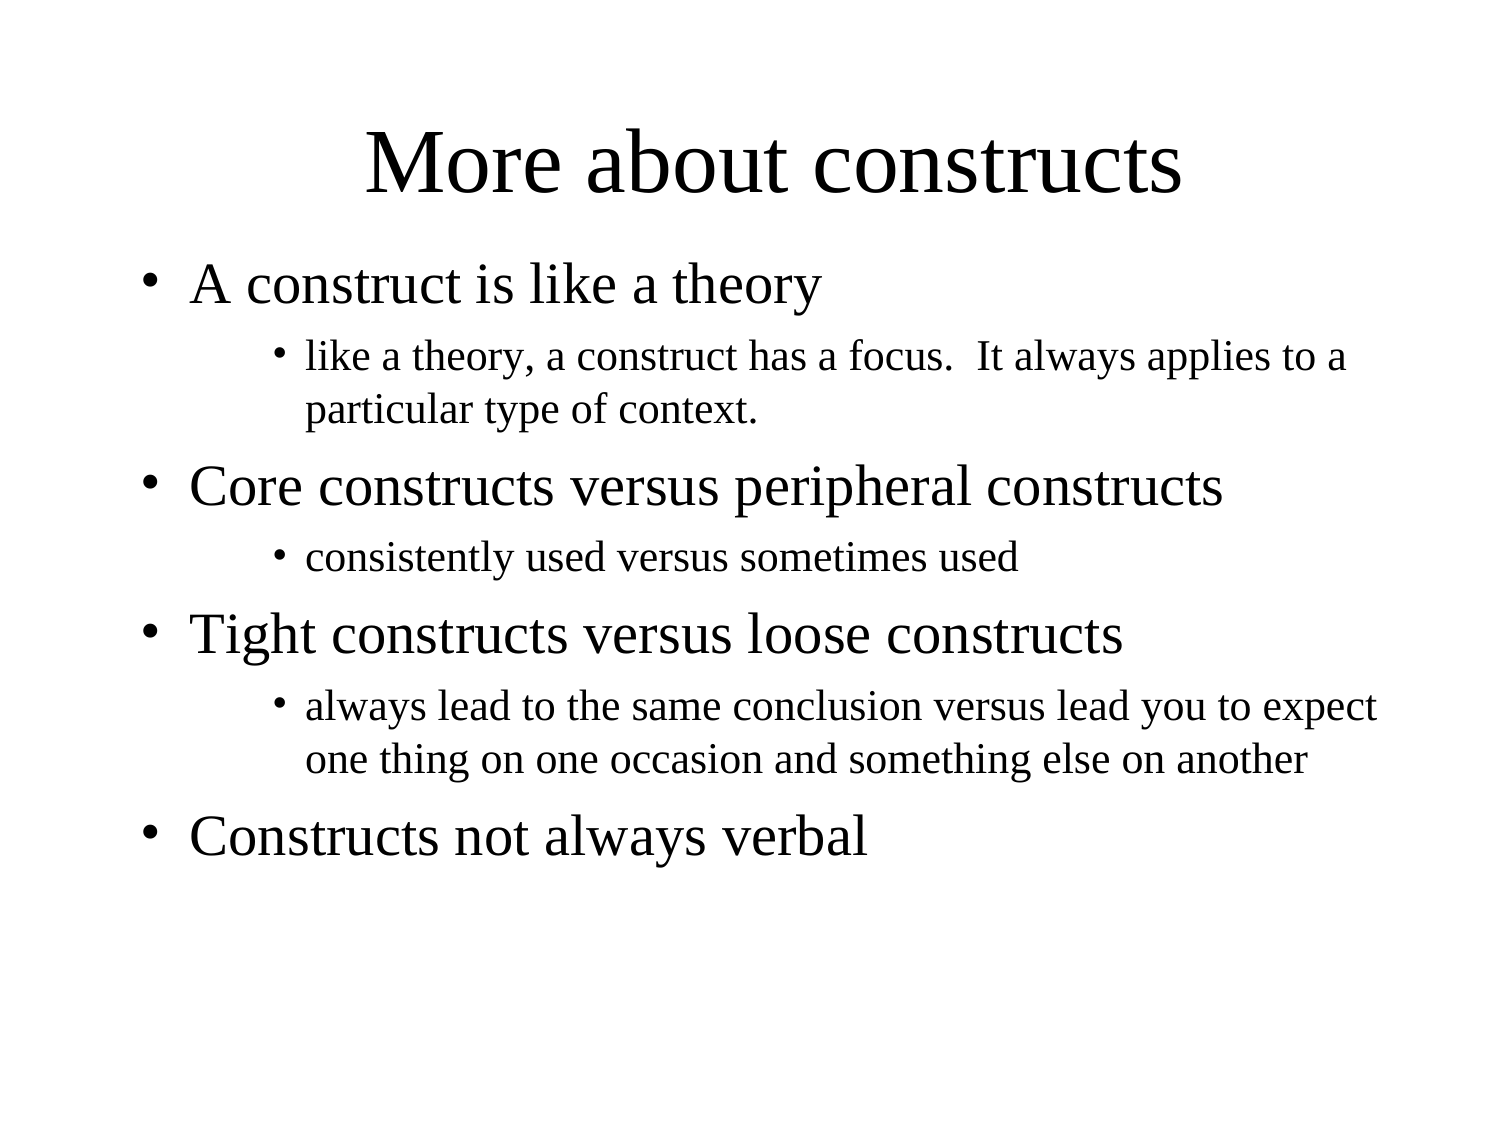

# More about constructs
A construct is like a theory
like a theory, a construct has a focus. It always applies to a particular type of context.
Core constructs versus peripheral constructs
consistently used versus sometimes used
Tight constructs versus loose constructs
always lead to the same conclusion versus lead you to expect one thing on one occasion and something else on another
Constructs not always verbal